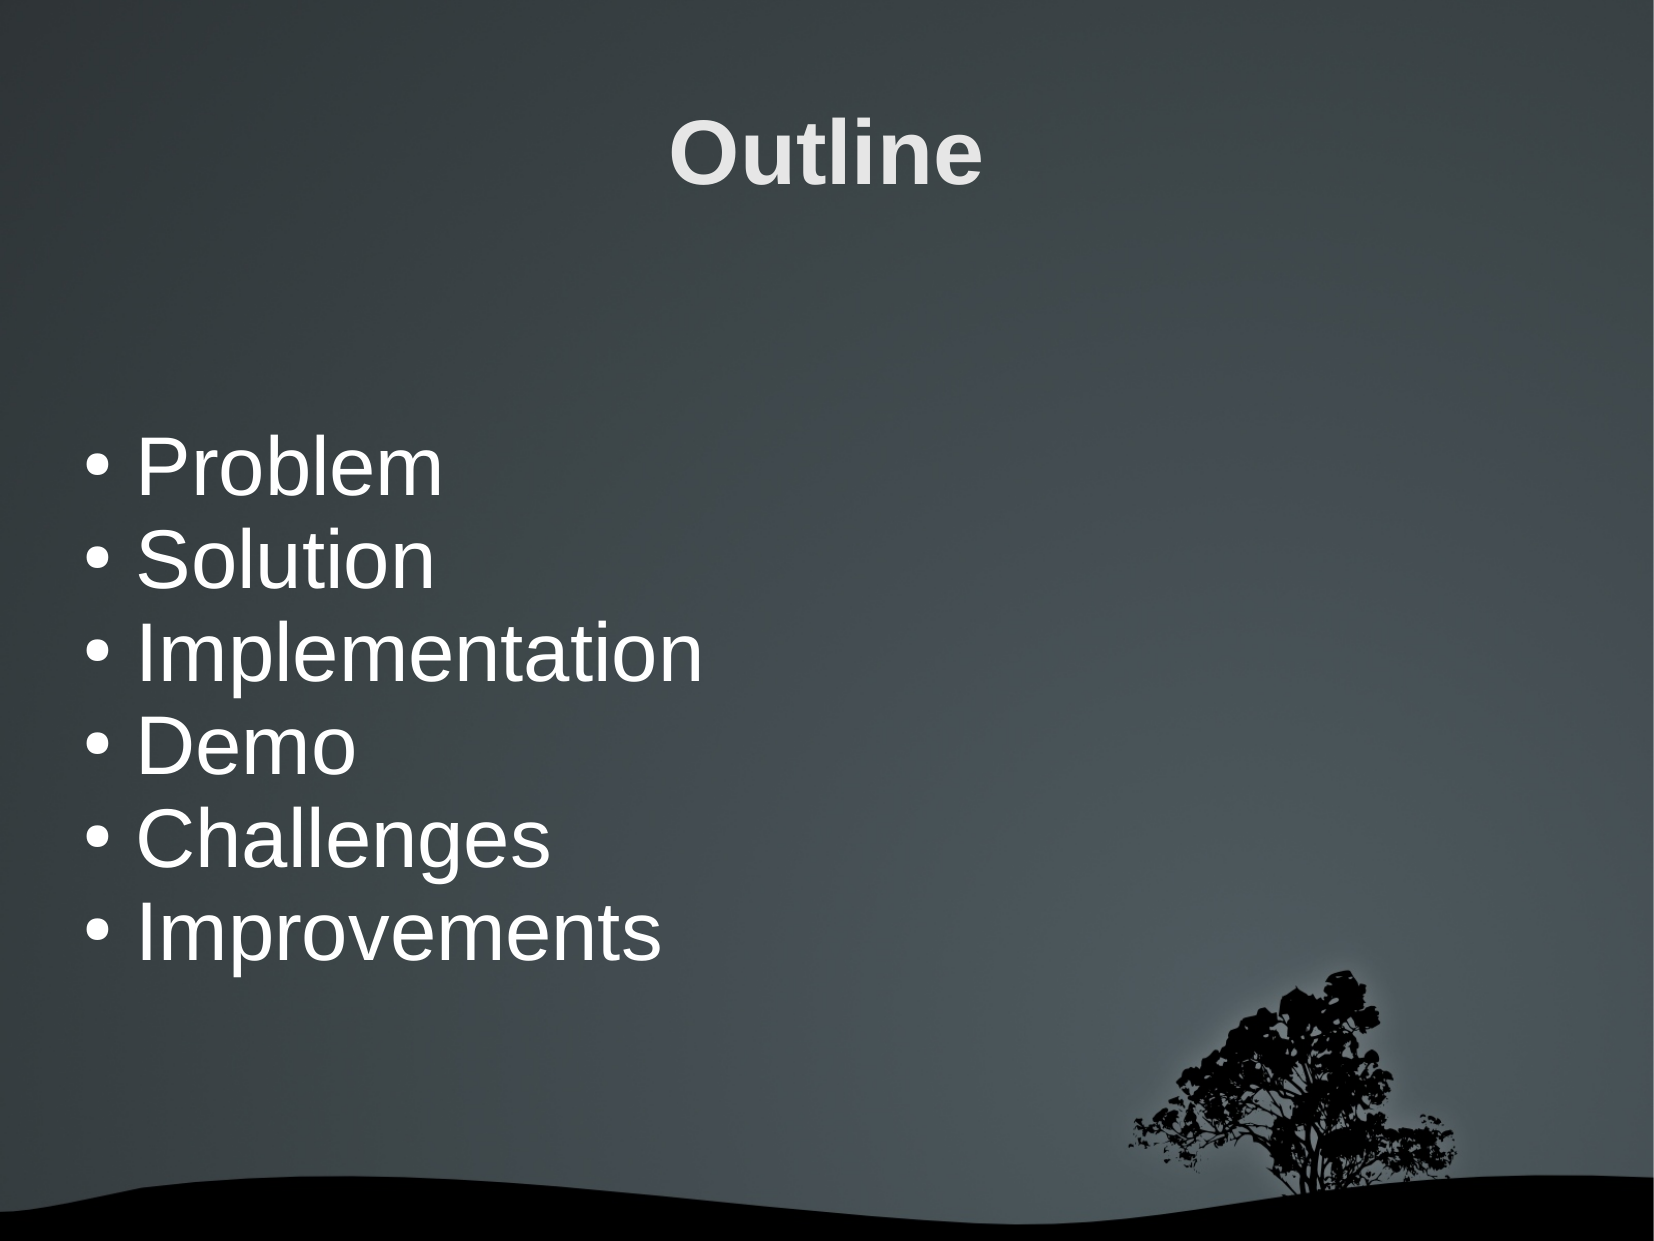

# Outline
 Problem
 Solution
 Implementation
 Demo
 Challenges
 Improvements